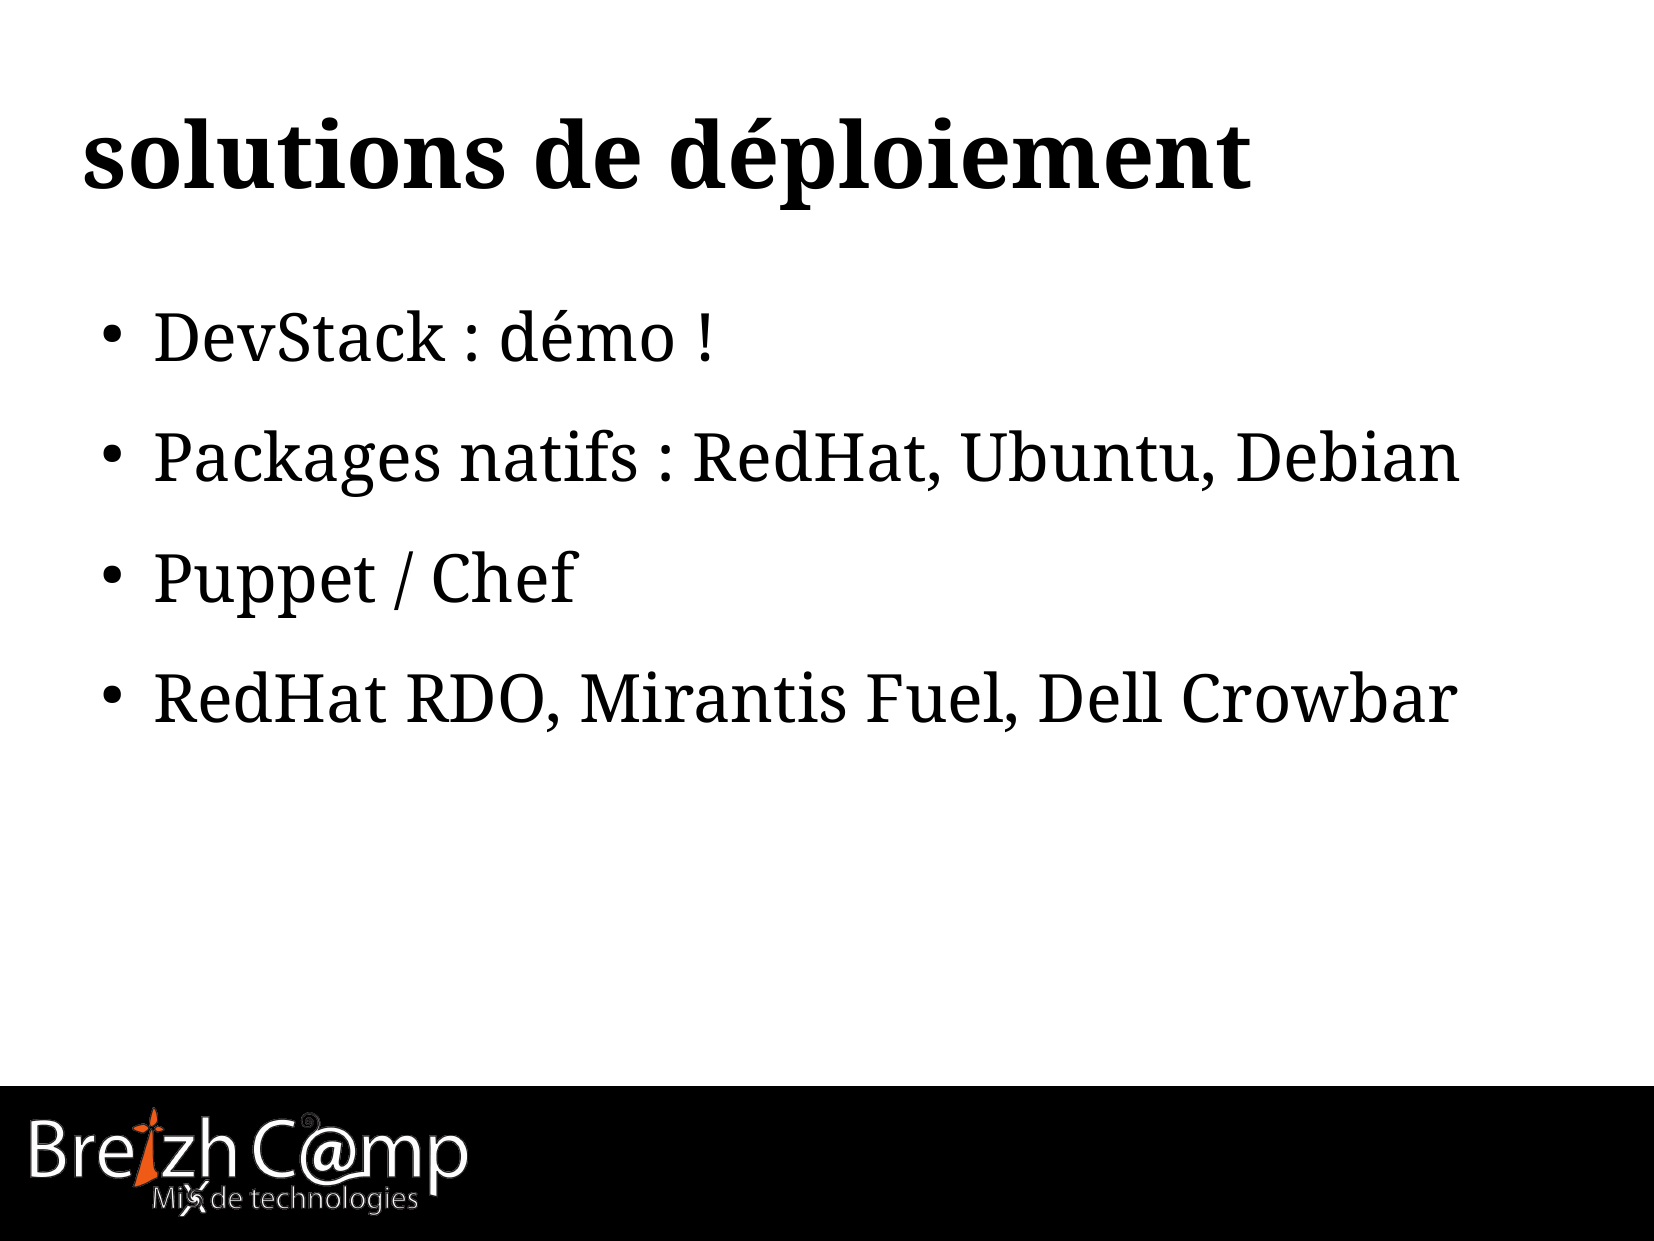

# solutions de déploiement
DevStack : démo !
Packages natifs : RedHat, Ubuntu, Debian
Puppet / Chef
RedHat RDO, Mirantis Fuel, Dell Crowbar
26